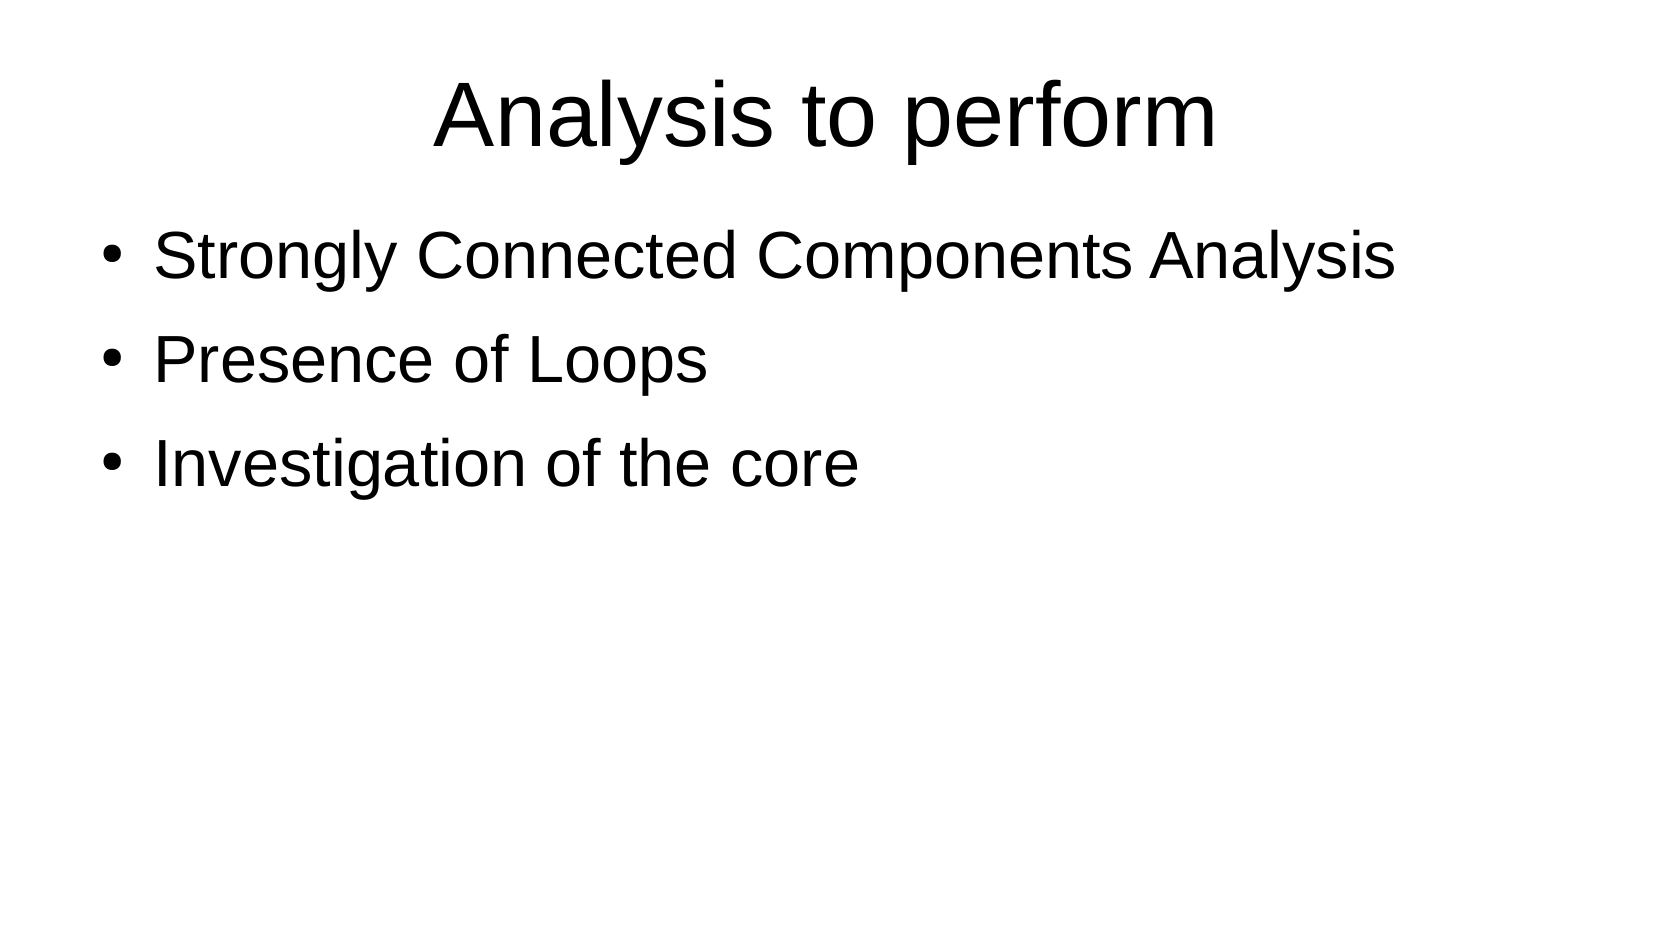

# Analysis to perform
Strongly Connected Components Analysis
Presence of Loops
Investigation of the core